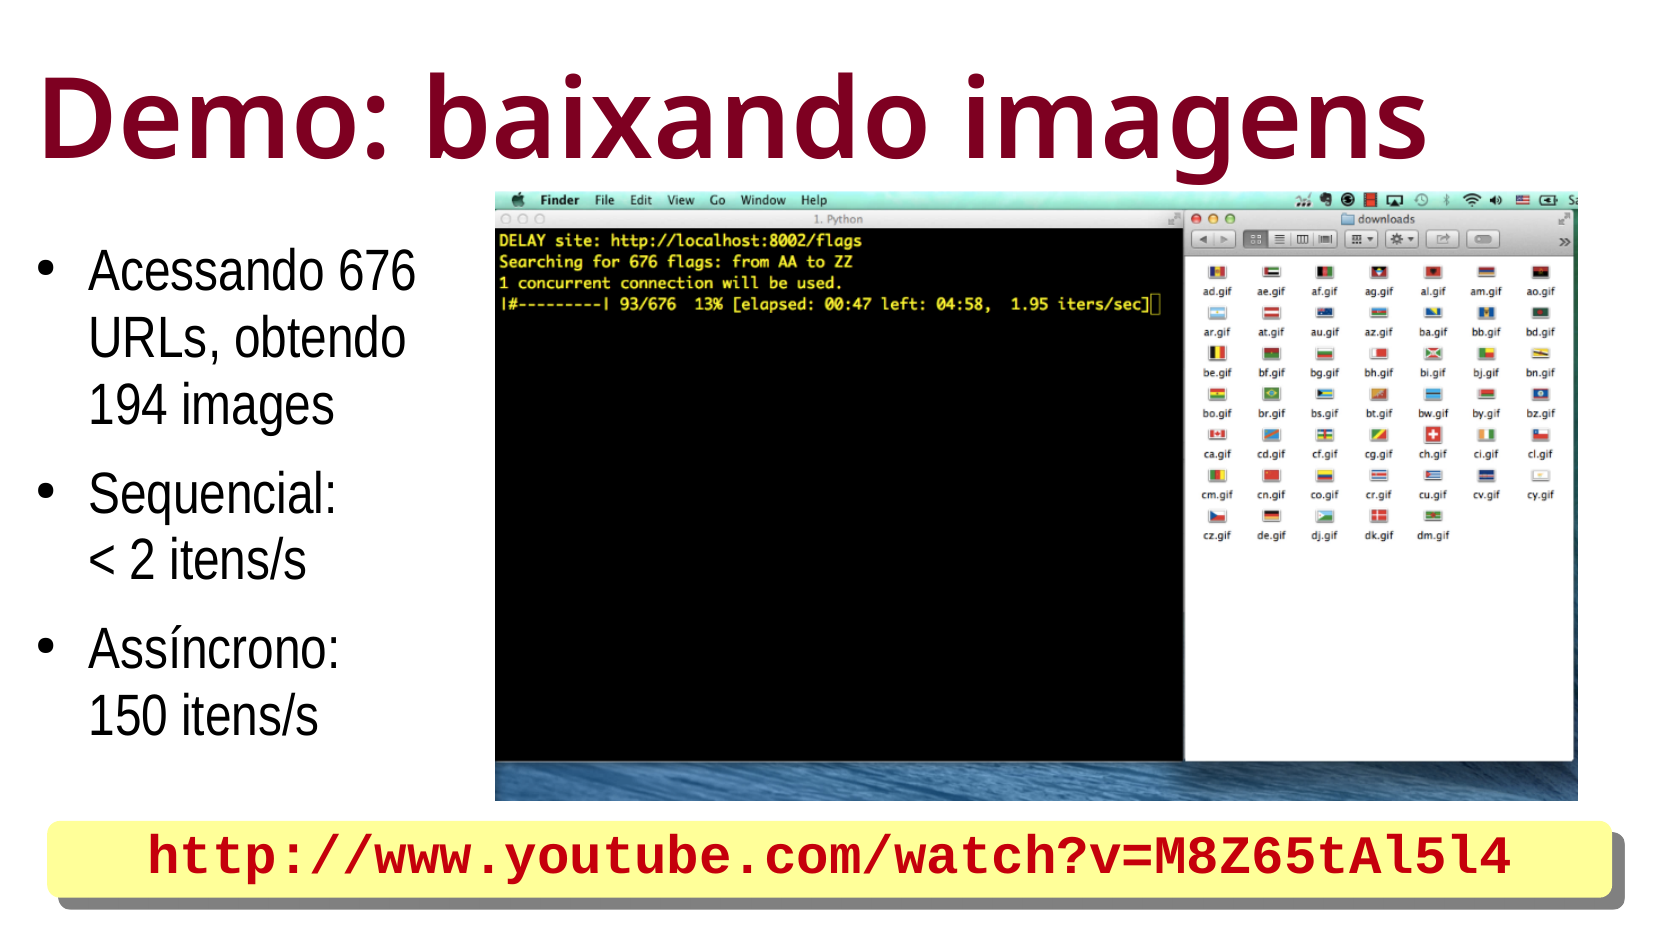

# Demo: baixando imagens
Acessando 676
URLs, obtendo
194 images
Sequencial:
< 2 itens/s
Assíncrono:
150 itens/s
http://www.youtube.com/watch?v=M8Z65tAl5l4
http://www.youtube.com/watch?v=M8Z65tAl5l4
http://www.youtube.com/watch?v=M8Z65tAl5l4
http://www.youtube.com/watch?v=M8Z65tAl5l4